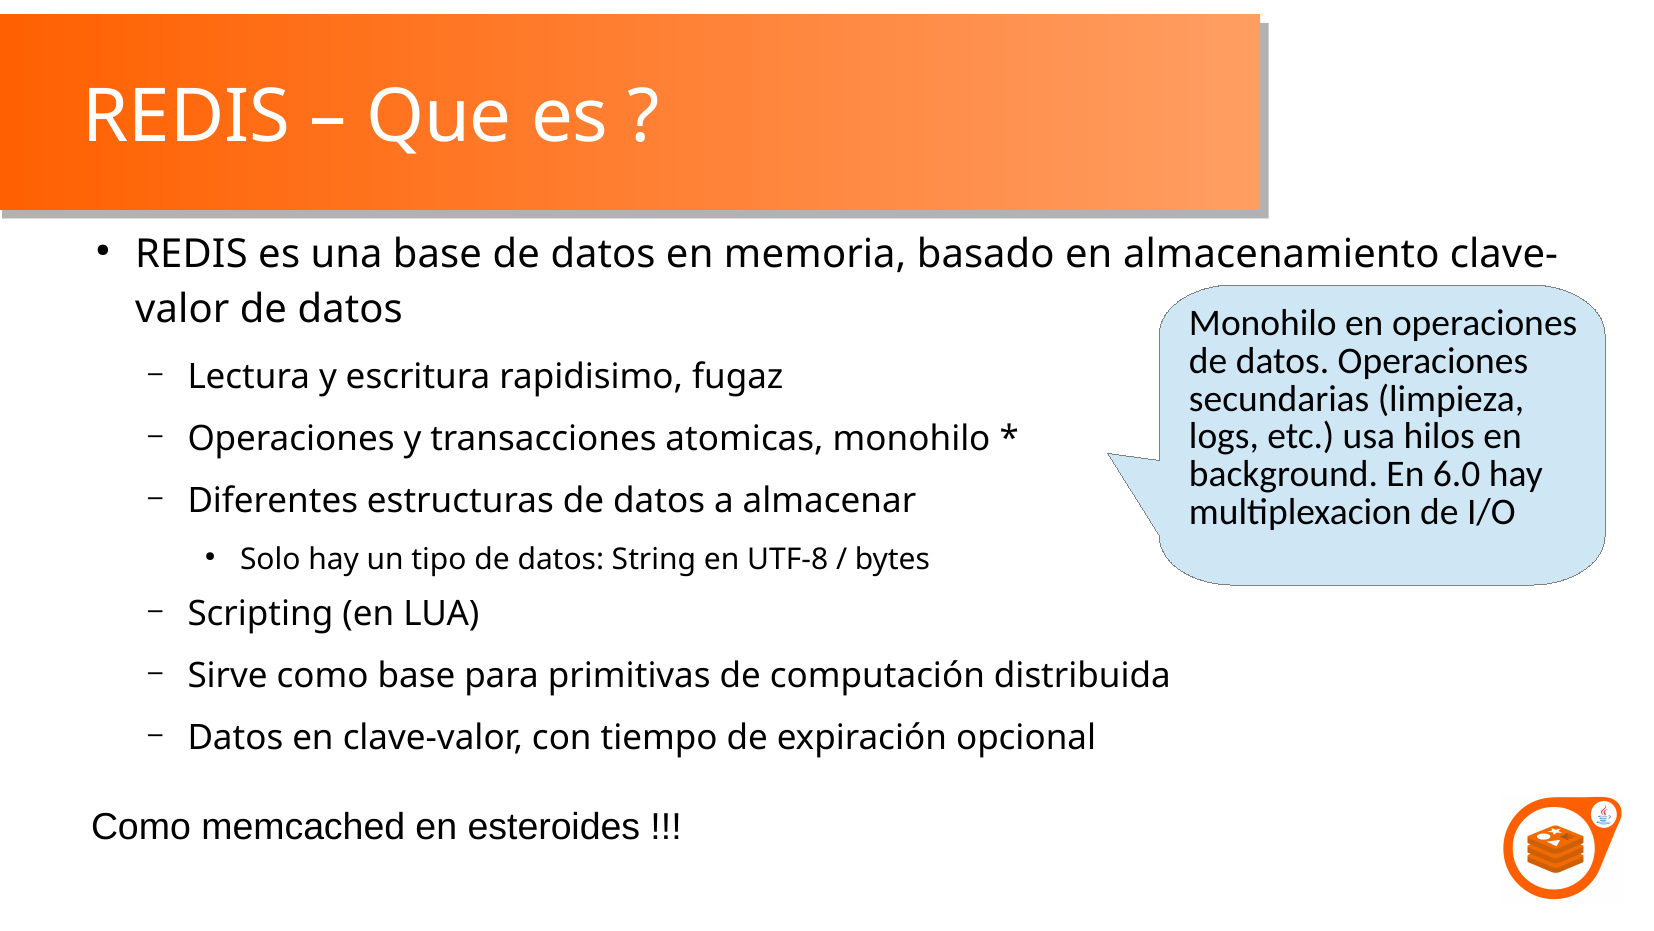

# REDIS – Que es ?
REDIS es una base de datos en memoria, basado en almacenamiento clave-valor de datos
Lectura y escritura rapidisimo, fugaz
Operaciones y transacciones atomicas, monohilo *
Diferentes estructuras de datos a almacenar
Solo hay un tipo de datos: String en UTF-8 / bytes
Scripting (en LUA)
Sirve como base para primitivas de computación distribuida
Datos en clave-valor, con tiempo de expiración opcional
Monohilo en operaciones de datos. Operaciones secundarias (limpieza, logs, etc.) usa hilos en background. En 6.0 hay multiplexacion de I/O
Como memcached en esteroides !!!